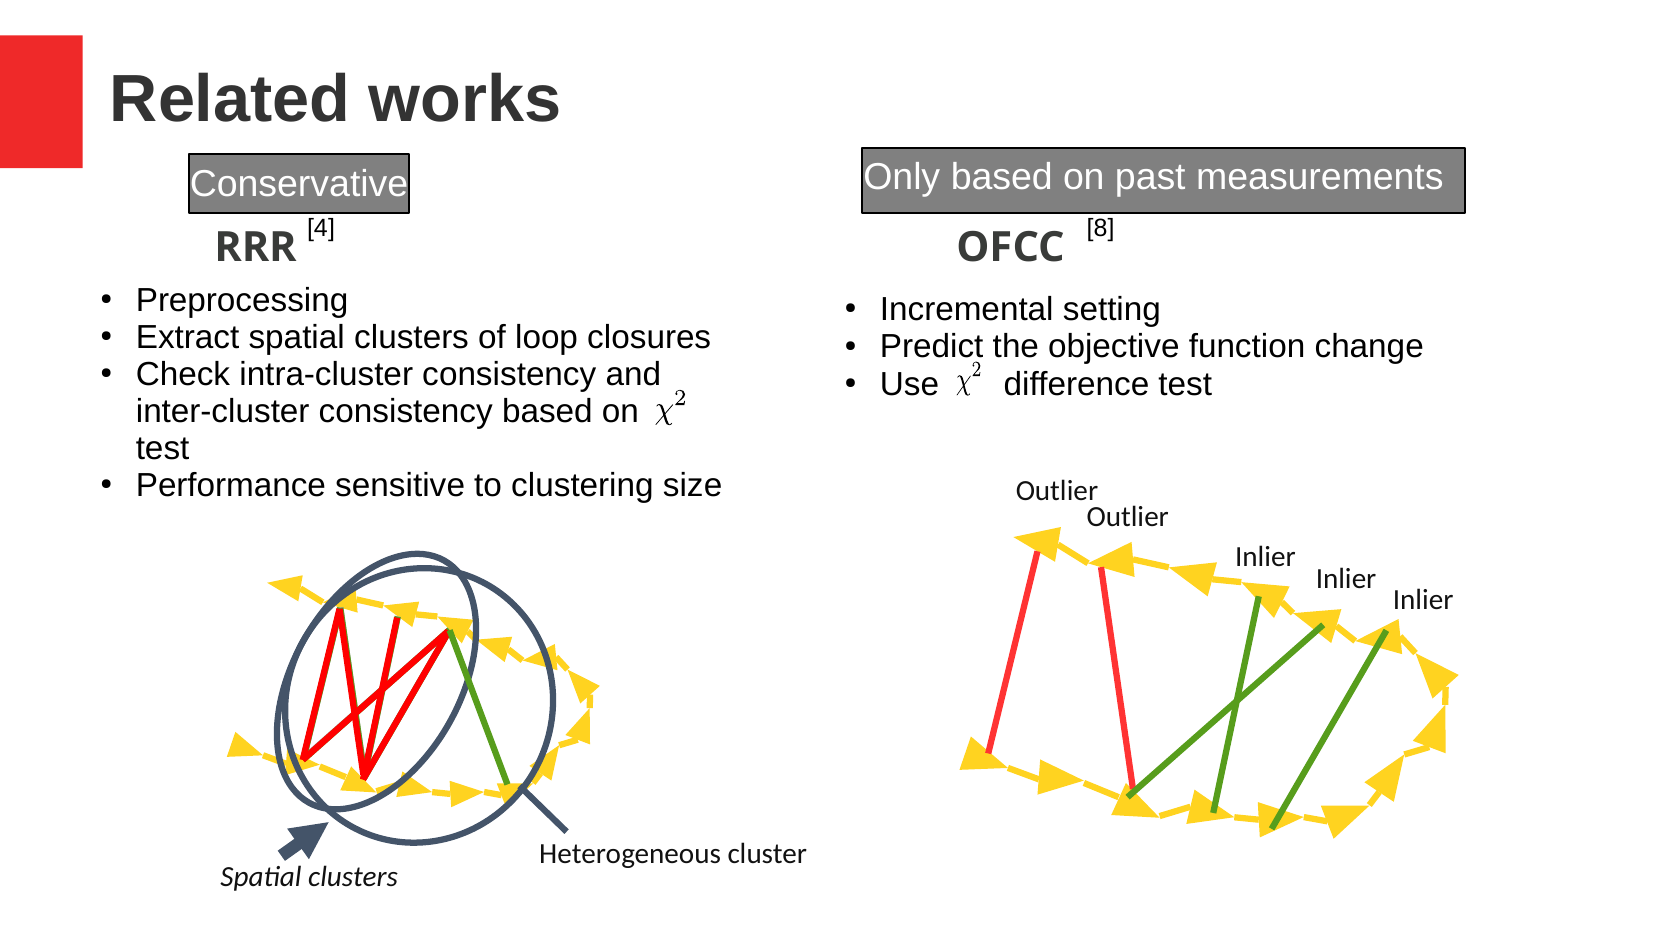

Related works
Only based on past measurements
Conservative
[4]
[8]
OFCC
RRR
Preprocessing
Extract spatial clusters of loop closures
Check intra-cluster consistency and inter-cluster consistency based on test
Performance sensitive to clustering size
Incremental setting
Predict the objective function change
Use difference test
Outlier
Outlier
Inlier
Inlier
Inlier
Heterogeneous cluster
Spatial clusters